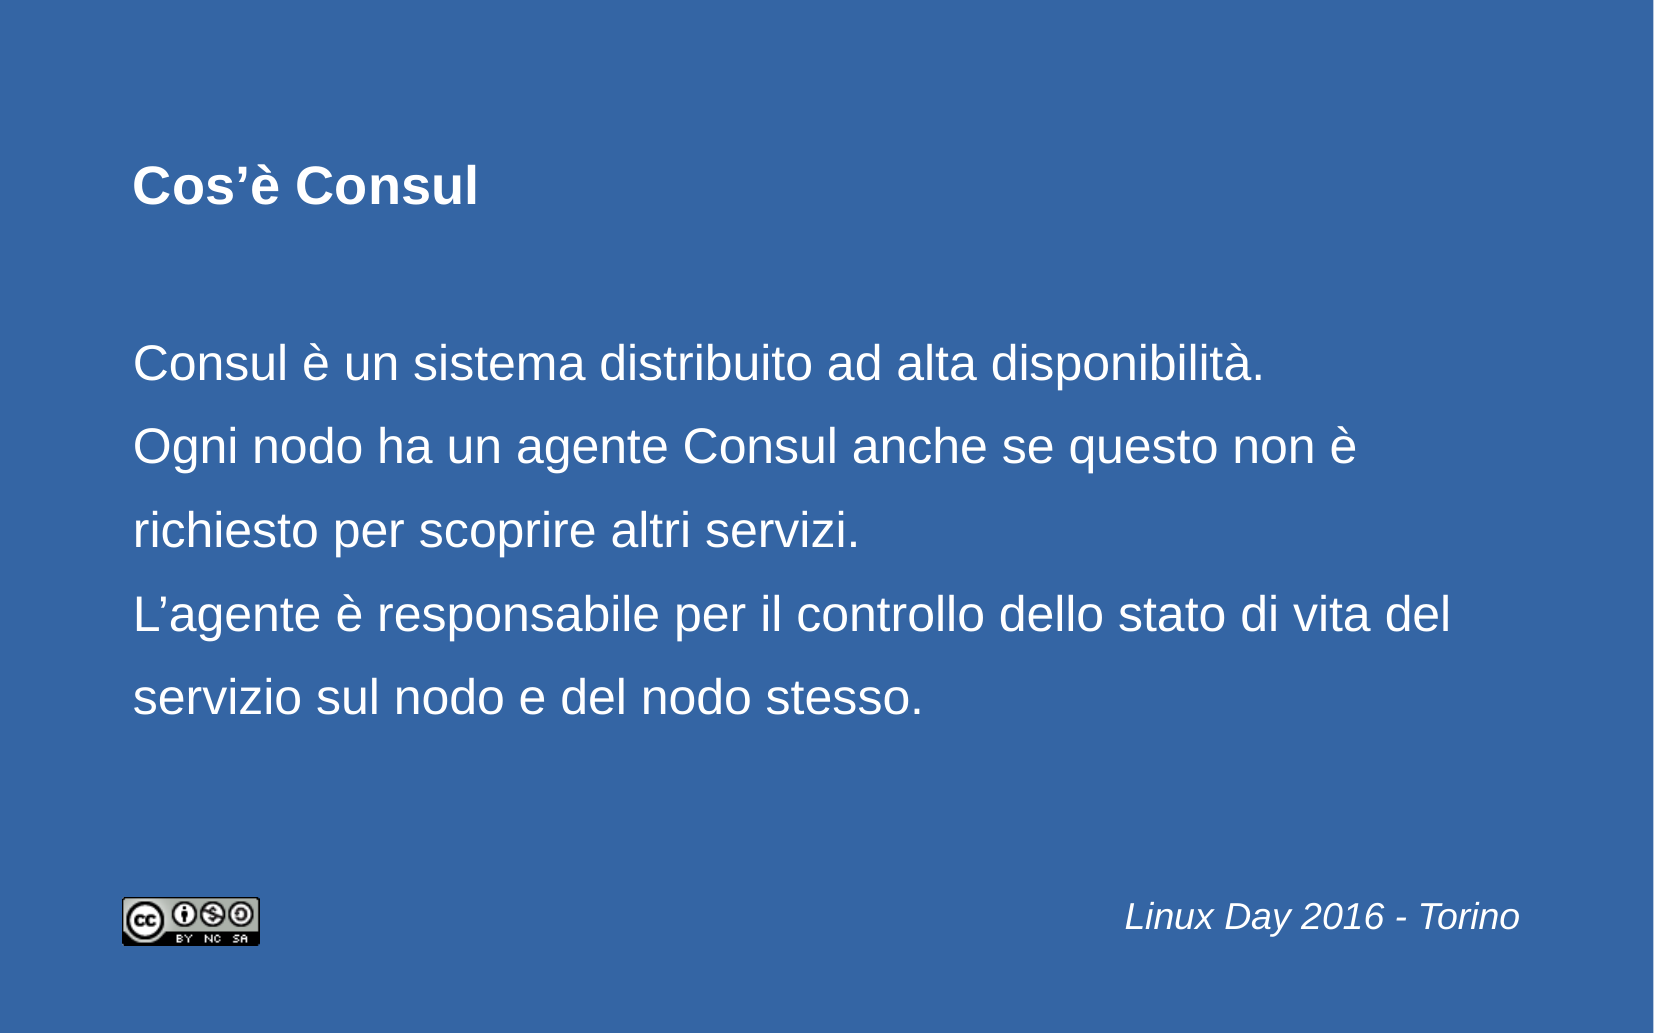

Cos’è Consul
Consul è un sistema distribuito ad alta disponibilità.
Ogni nodo ha un agente Consul anche se questo non è richiesto per scoprire altri servizi.
L’agente è responsabile per il controllo dello stato di vita del servizio sul nodo e del nodo stesso.
Linux Day 2016 - Torino